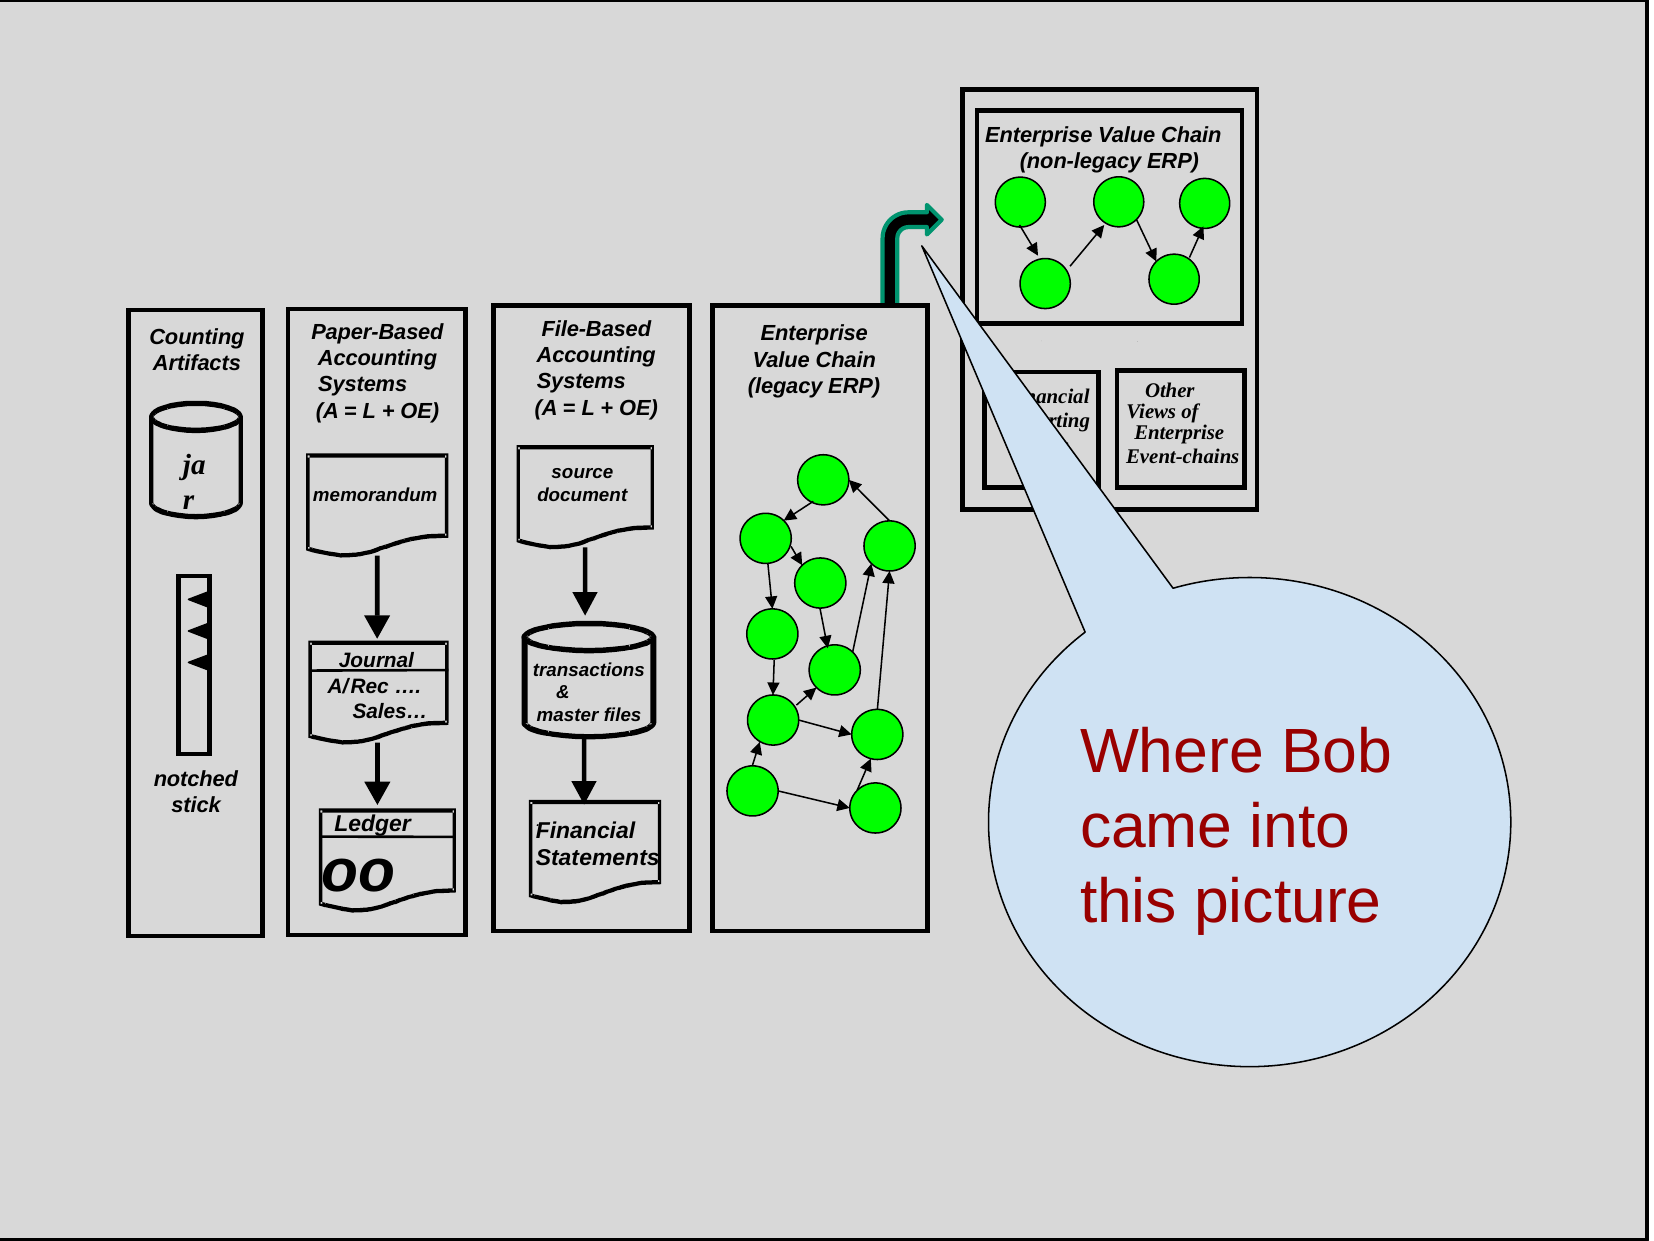

Enterprise Value Chain (non-legacy ERP)
Other
Financial
Views of
Reporting View
Enterprise
Event-chains
File-Based Accounting Systems (A = L + OE)
source document
transactions & master files
.
Financial Statements
Enterprise Value Chain (legacy ERP)
Paper-Based Accounting Systems (A = L + OE)
memorandum
Journal
A/
Rec
….
 Sales…
Ledger
oo
Counting Artifacts
jar
notched stick
Where Bob
came into
this picture